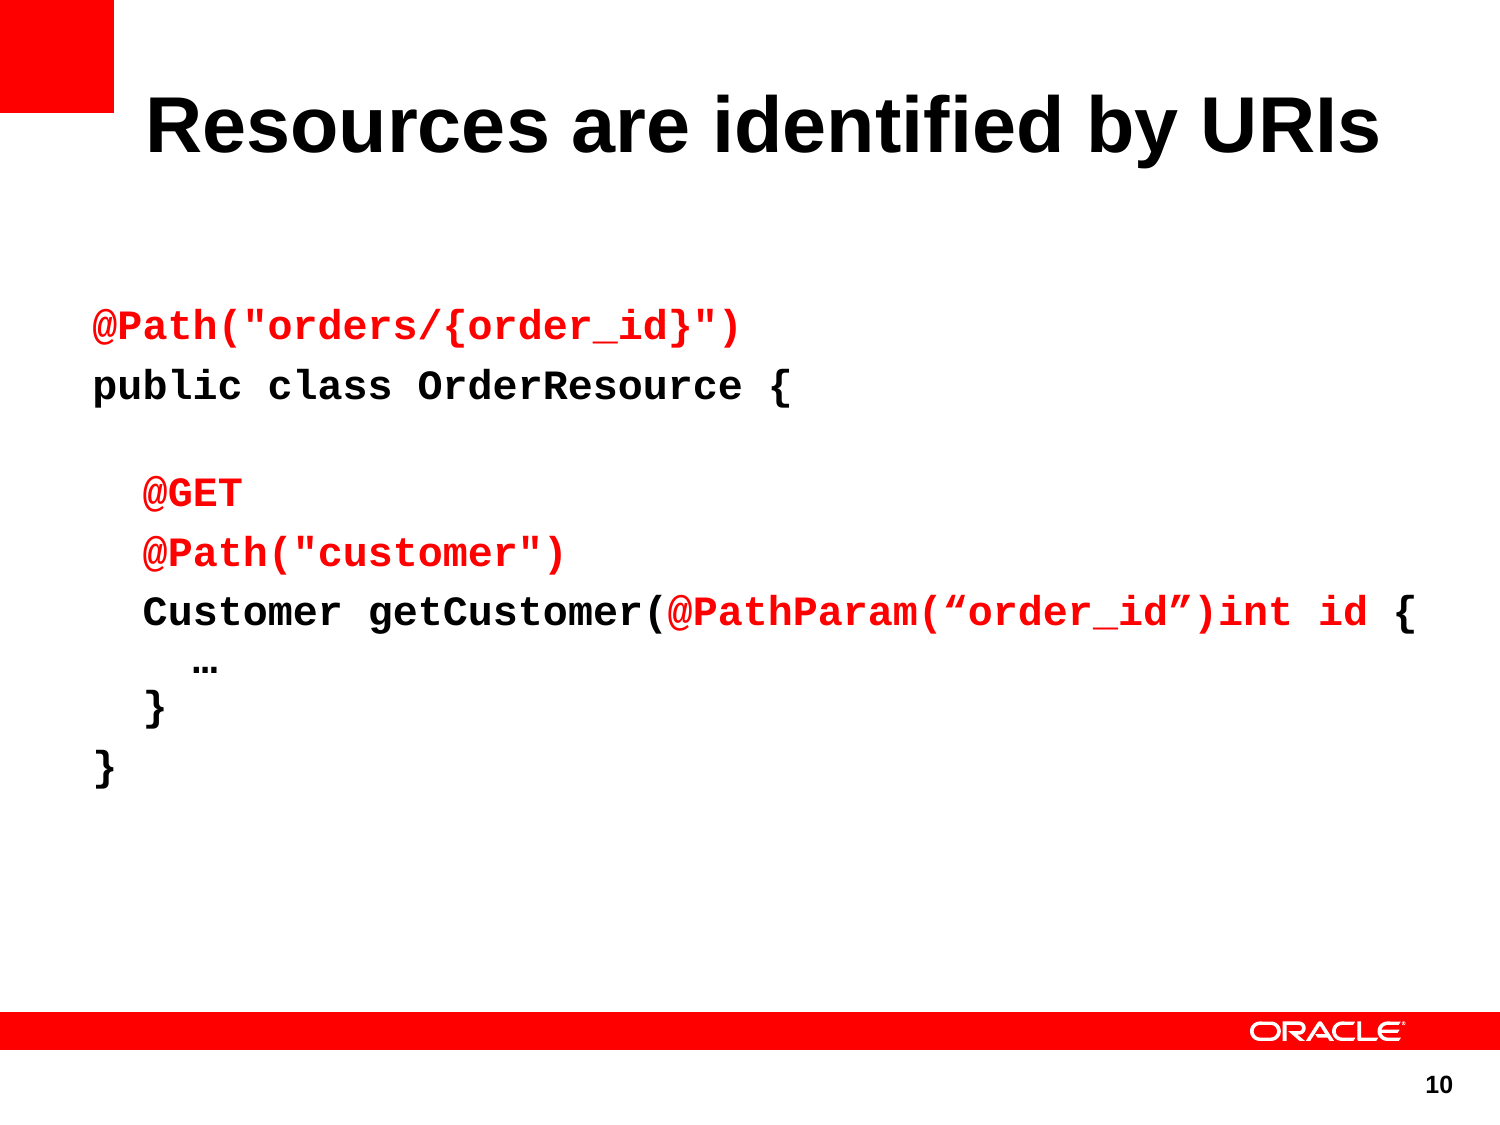

# Resources are identified by URIs
@Path("orders/{order_id}")
public class OrderResource {
 @GET
 @Path("customer")
 Customer getCustomer(@PathParam(“order_id”)int id {
 …
 }
}